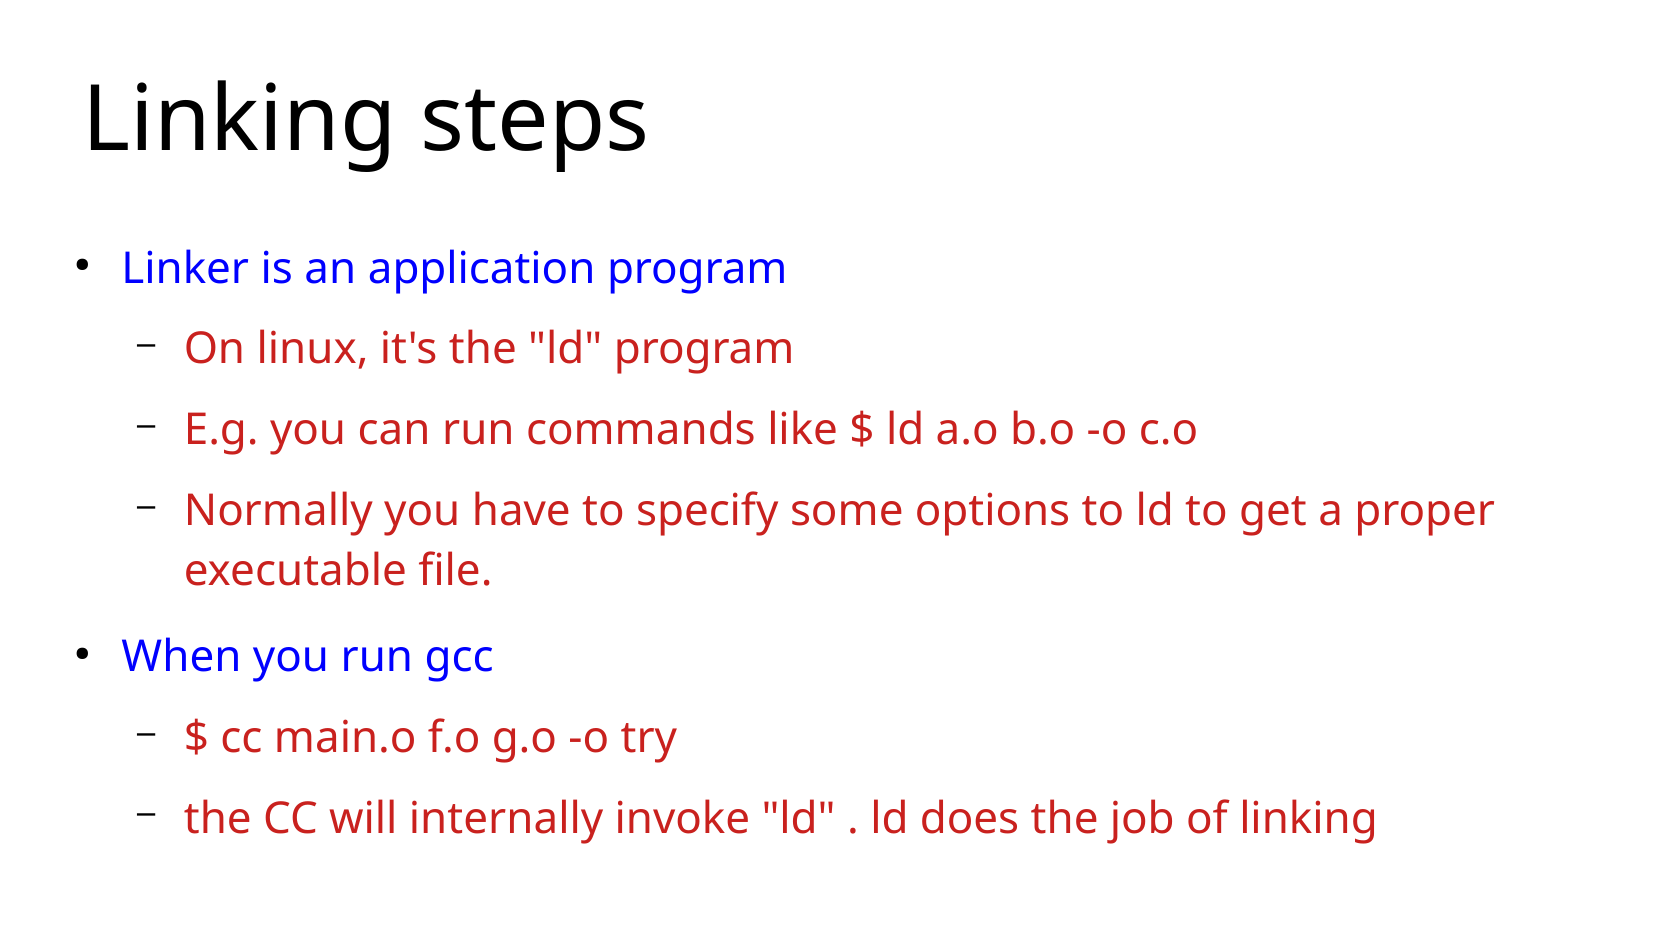

# Linking steps
Linker is an application program
On linux, it's the "ld" program
E.g. you can run commands like $ ld a.o b.o -o c.o
Normally you have to specify some options to ld to get a proper executable file.
When you run gcc
$ cc main.o f.o g.o -o try
the CC will internally invoke "ld" . ld does the job of linking